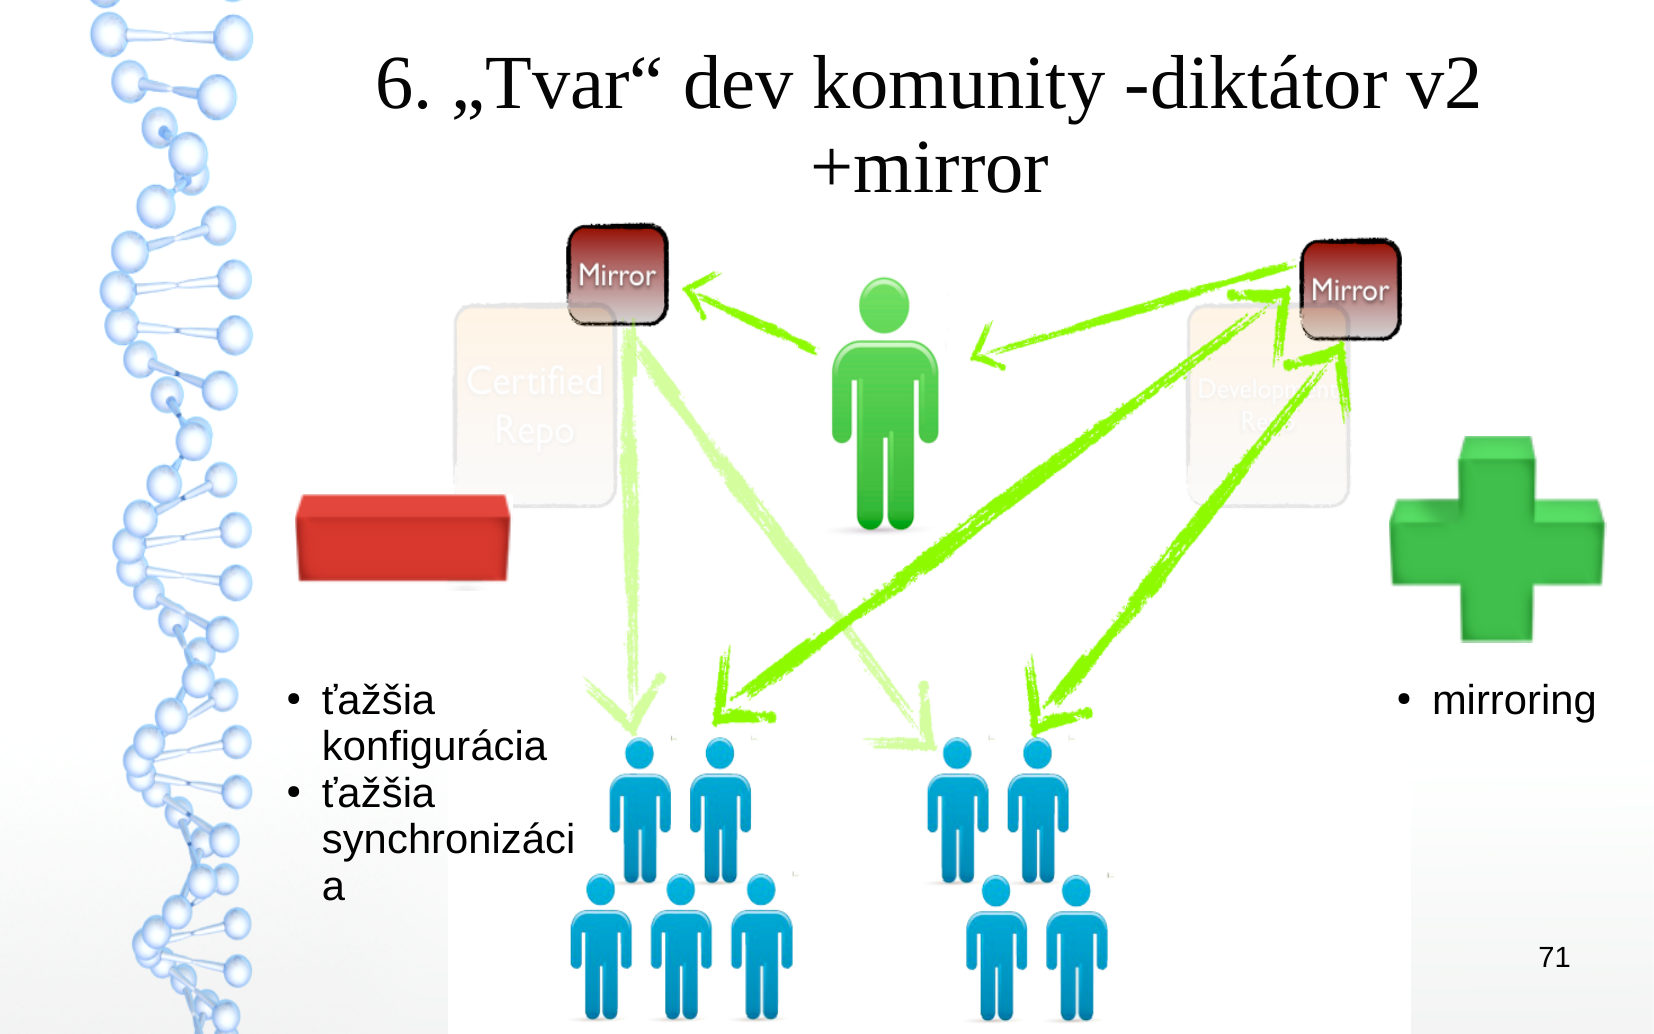

# 6. „Tvar“ dev komunity -diktátor v2 +mirror
ťažšia konfigurácia
ťažšia synchronizácia
mirroring
71